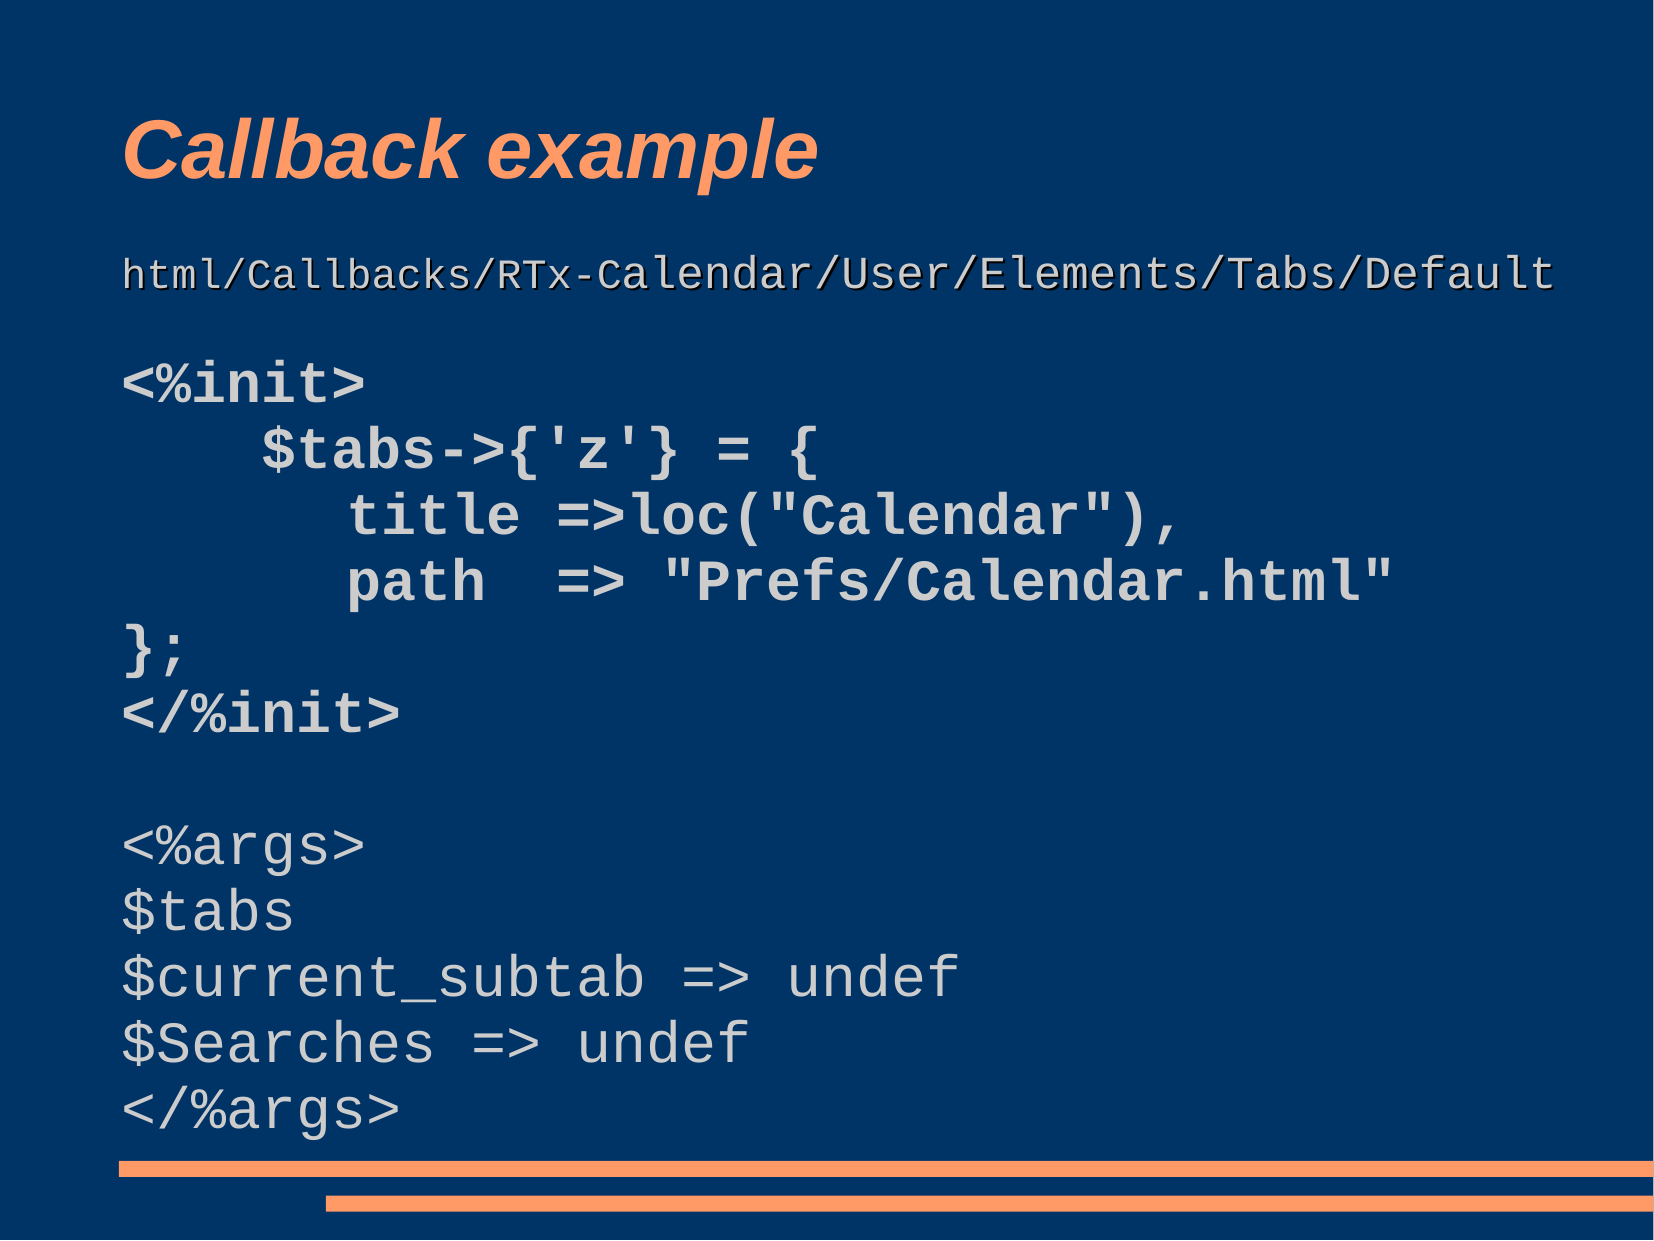

# Callback example
html/Callbacks/RTx-Calendar/User/Elements/Tabs/Default
<%init>
 $tabs->{'z'} = {
			title =>loc("Calendar"),
			path => "Prefs/Calendar.html"
};
</%init>
<%args>
$tabs
$current_subtab => undef
$Searches => undef
</%args>